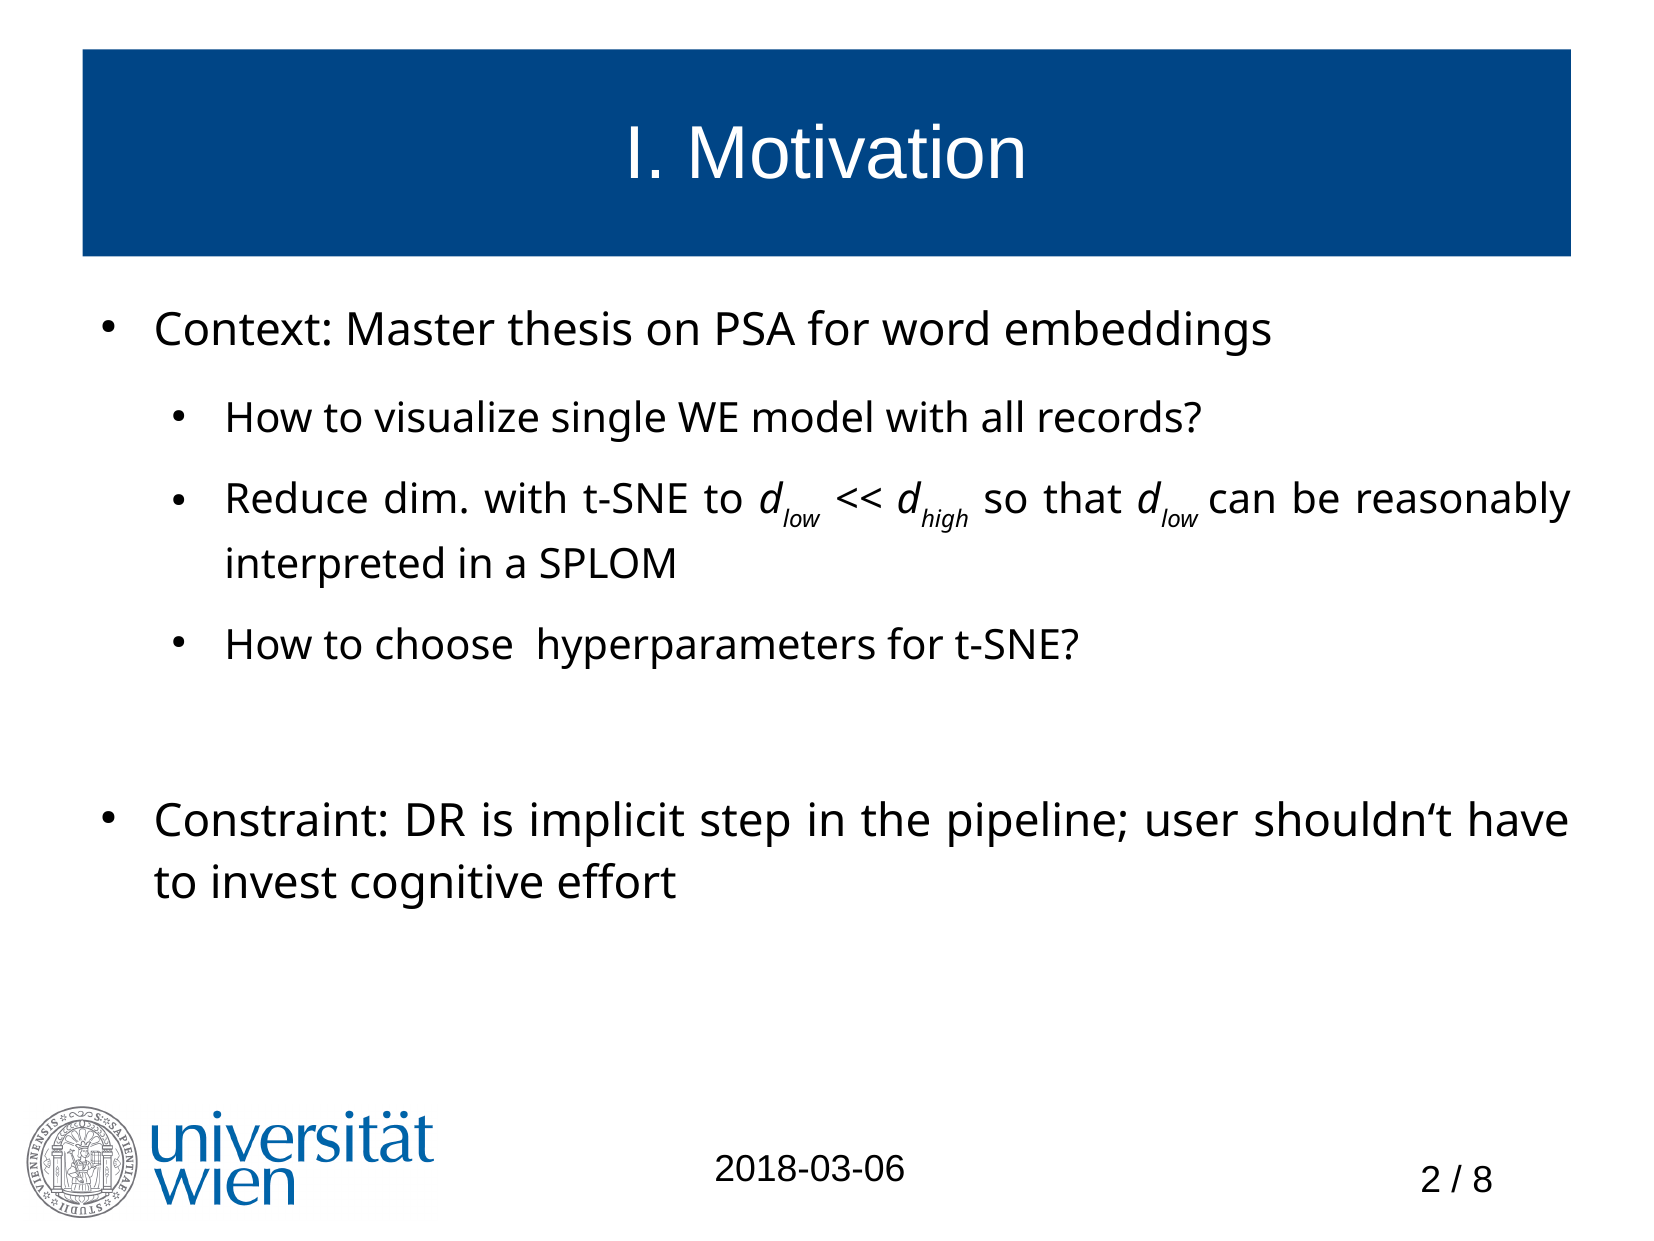

# I. Motivation
Context: Master thesis on PSA for word embeddings
How to visualize single WE model with all records?
Reduce dim. with t-SNE to dlow << dhigh so that dlow can be reasonably interpreted in a SPLOM
How to choose hyperparameters for t-SNE?
Constraint: DR is implicit step in the pipeline; user shouldn‘t have to invest cognitive effort